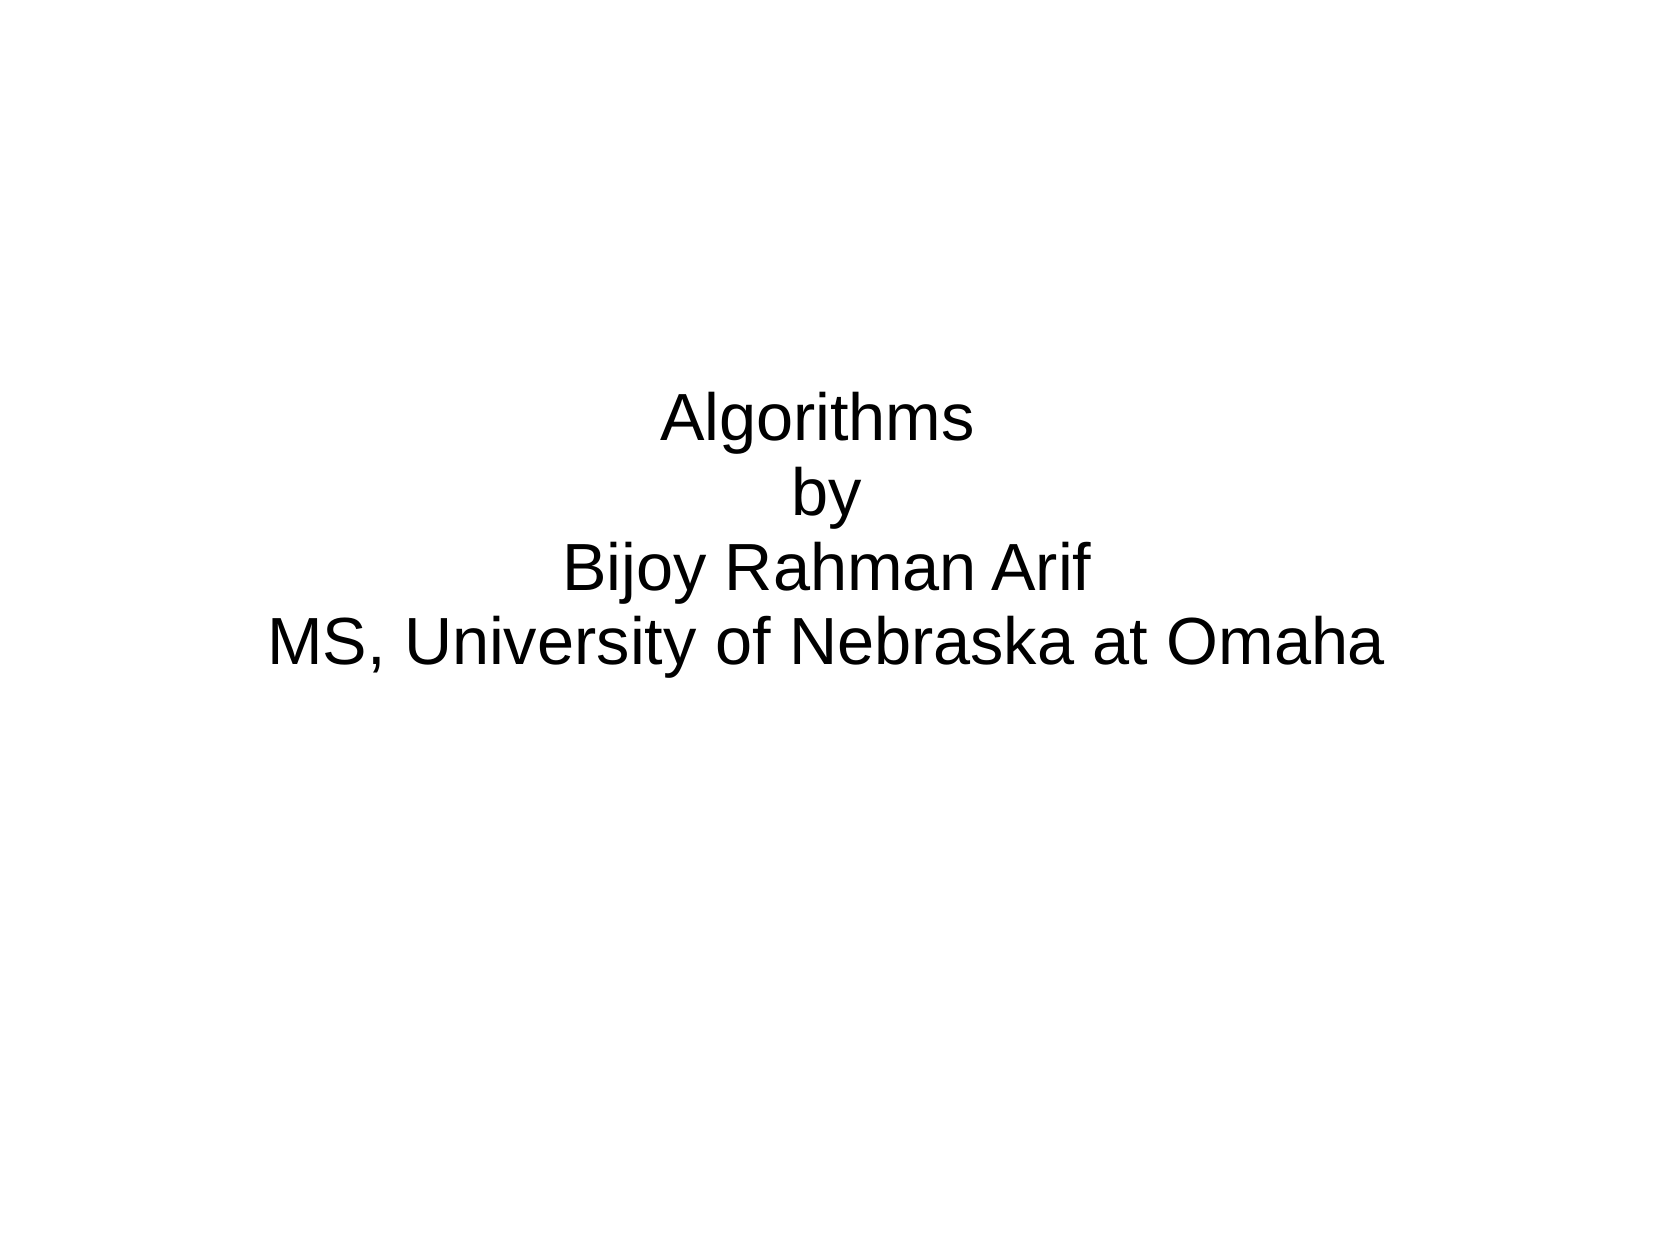

# Algorithms
by
Bijoy Rahman Arif
MS, University of Nebraska at Omaha